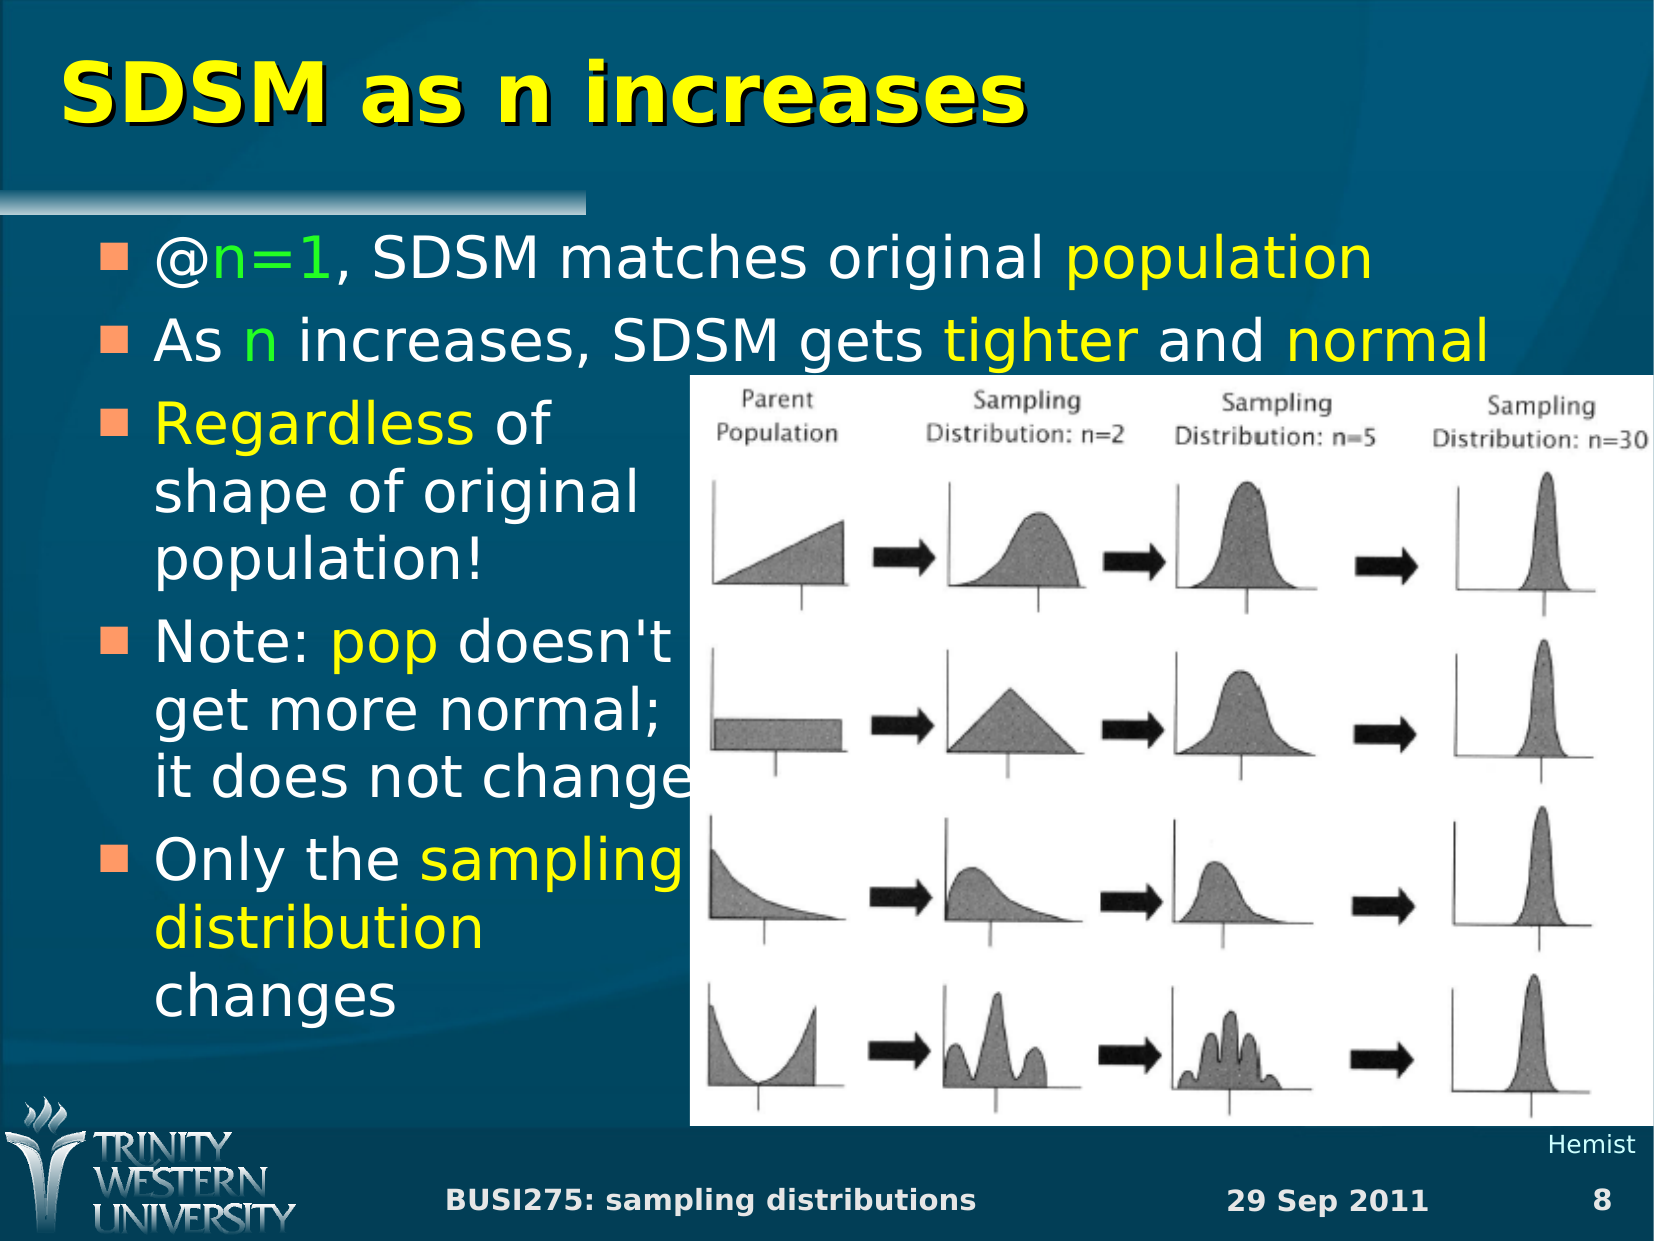

# SDSM as n increases
@n=1, SDSM matches original population
As n increases, SDSM gets tighter and normal
Regardless of
shape of original
population!
Note: pop doesn't
get more normal;
it does not change
Only the sampling
distribution
changes
Hemist
BUSI275: sampling distributions
29 Sep 2011
8